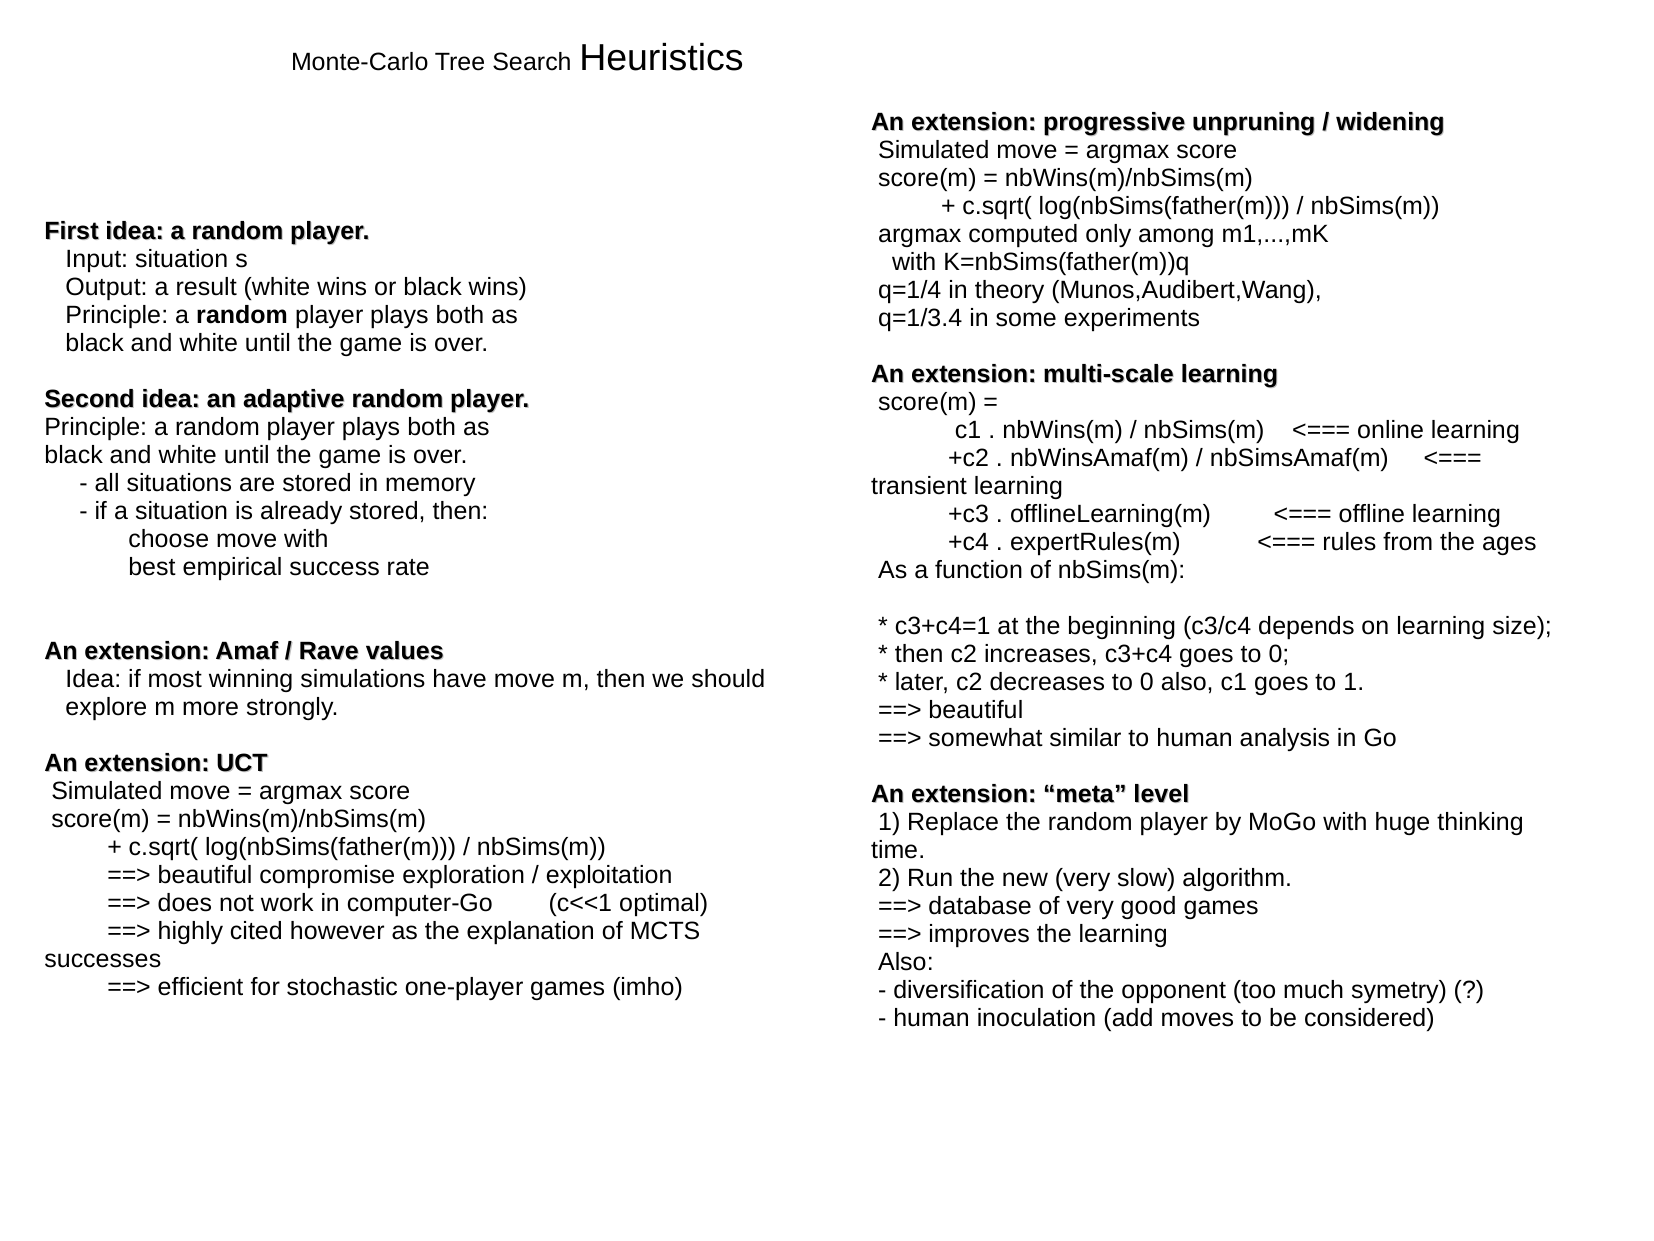

Monte-Carlo Tree Search Heuristics
An extension: progressive unpruning / widening
 Simulated move = argmax score
 score(m) = nbWins(m)/nbSims(m)
 + c.sqrt( log(nbSims(father(m))) / nbSims(m))
 argmax computed only among m1,...,mK
 with K=nbSims(father(m))q
 q=1/4 in theory (Munos,Audibert,Wang),
 q=1/3.4 in some experiments
An extension: multi-scale learning
 score(m) =
 c1 . nbWins(m) / nbSims(m) <=== online learning
 +c2 . nbWinsAmaf(m) / nbSimsAmaf(m) <=== transient learning
 +c3 . offlineLearning(m) <=== offline learning
 +c4 . expertRules(m) <=== rules from the ages
 As a function of nbSims(m):
 * c3+c4=1 at the beginning (c3/c4 depends on learning size);
 * then c2 increases, c3+c4 goes to 0;
 * later, c2 decreases to 0 also, c1 goes to 1.
 ==> beautiful
 ==> somewhat similar to human analysis in Go
An extension: “meta” level
 1) Replace the random player by MoGo with huge thinking time.
 2) Run the new (very slow) algorithm.
 ==> database of very good games
 ==> improves the learning
 Also:
 - diversification of the opponent (too much symetry) (?)
 - human inoculation (add moves to be considered)
First idea: a random player.
 Input: situation s
 Output: a result (white wins or black wins)
 Principle: a random player plays both as
 black and white until the game is over.
Second idea: an adaptive random player.
Principle: a random player plays both as
black and white until the game is over.
 - all situations are stored in memory
 - if a situation is already stored, then:
 choose move with
 best empirical success rate
An extension: Amaf / Rave values
 Idea: if most winning simulations have move m, then we should
 explore m more strongly.
An extension: UCT
 Simulated move = argmax score
 score(m) = nbWins(m)/nbSims(m)
 + c.sqrt( log(nbSims(father(m))) / nbSims(m))
 ==> beautiful compromise exploration / exploitation
 ==> does not work in computer-Go (c<<1 optimal)
 ==> highly cited however as the explanation of MCTS successes
 ==> efficient for stochastic one-player games (imho)